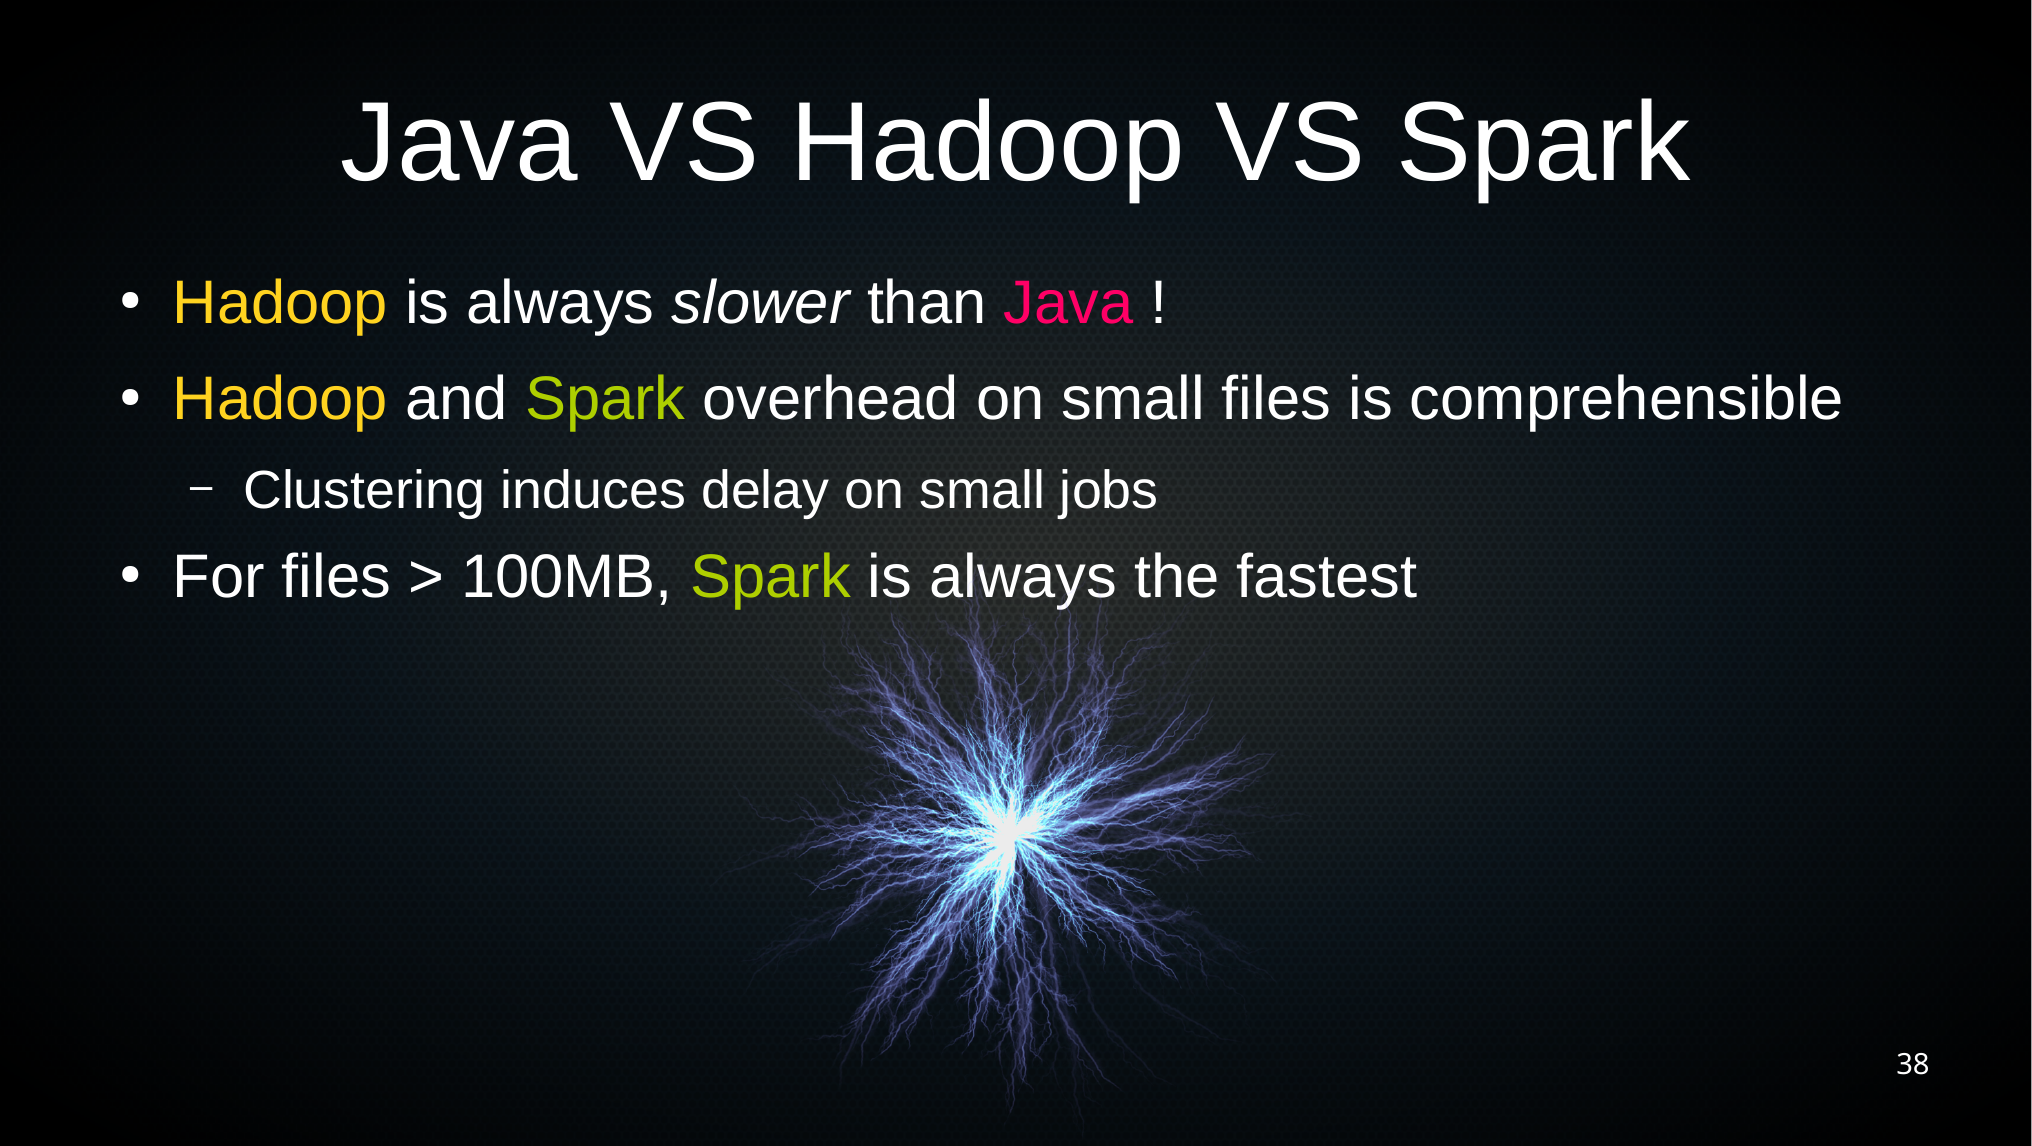

# Java VS Hadoop VS Spark
Hadoop is always slower than Java !
Hadoop and Spark overhead on small files is comprehensible
Clustering induces delay on small jobs
For files > 100MB, Spark is always the fastest
38